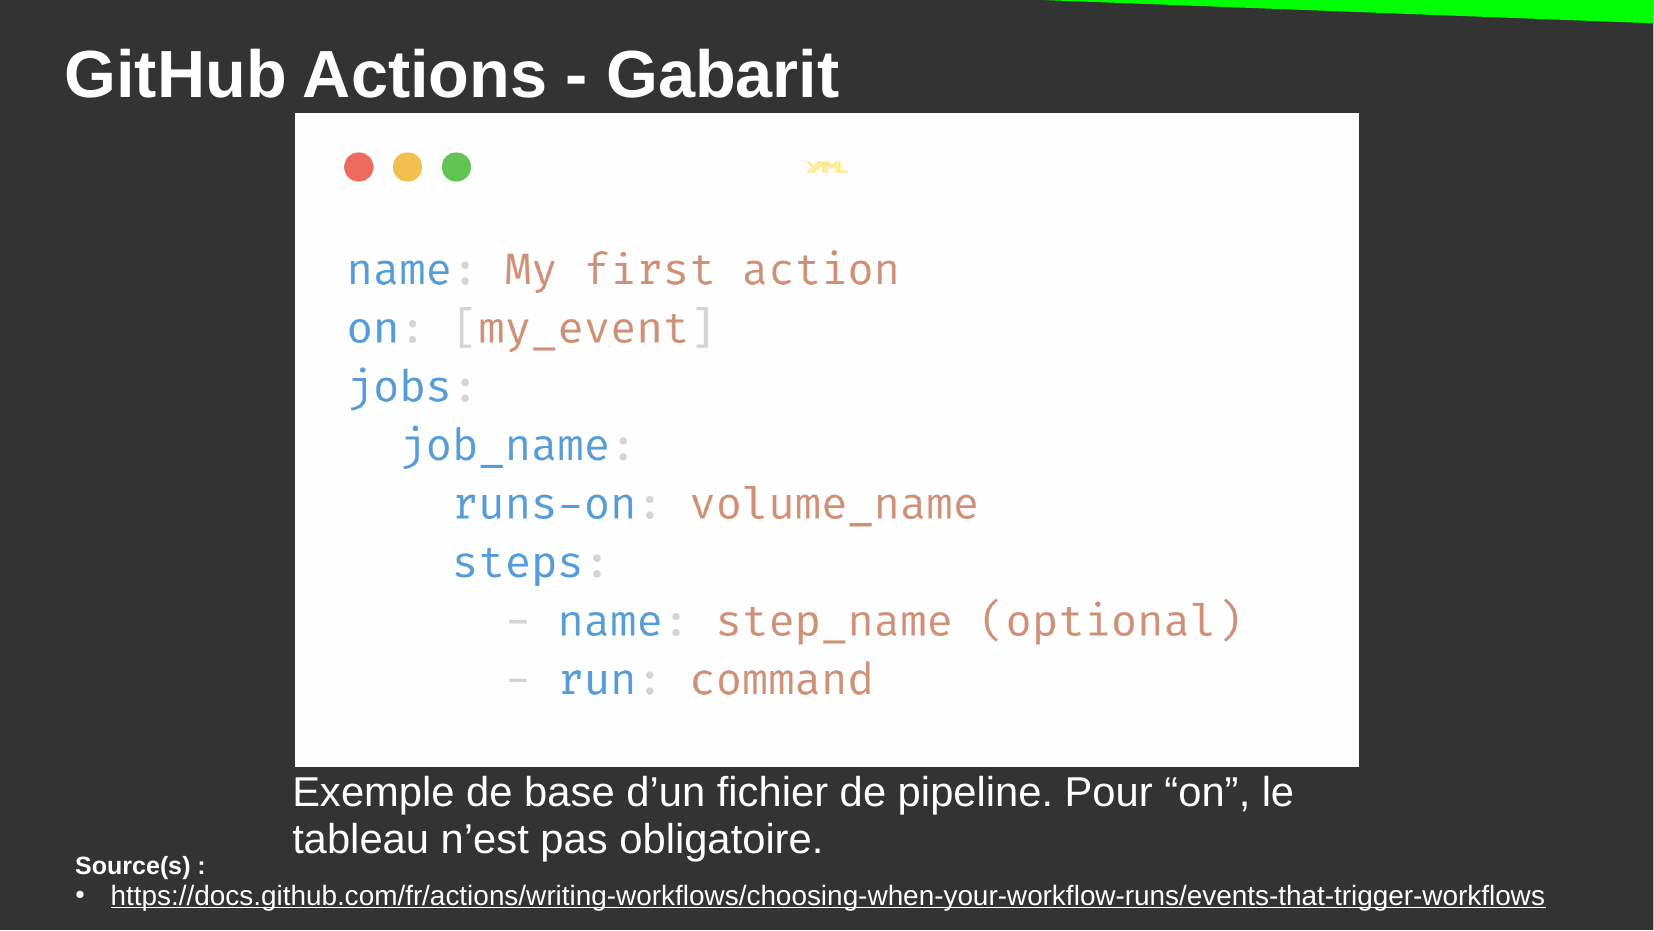

# GitHub Actions - Gabarit
Exemple de base d’un fichier de pipeline. Pour “on”, le tableau n’est pas obligatoire.
Source(s) :
https://docs.github.com/fr/actions/writing-workflows/choosing-when-your-workflow-runs/events-that-trigger-workflows